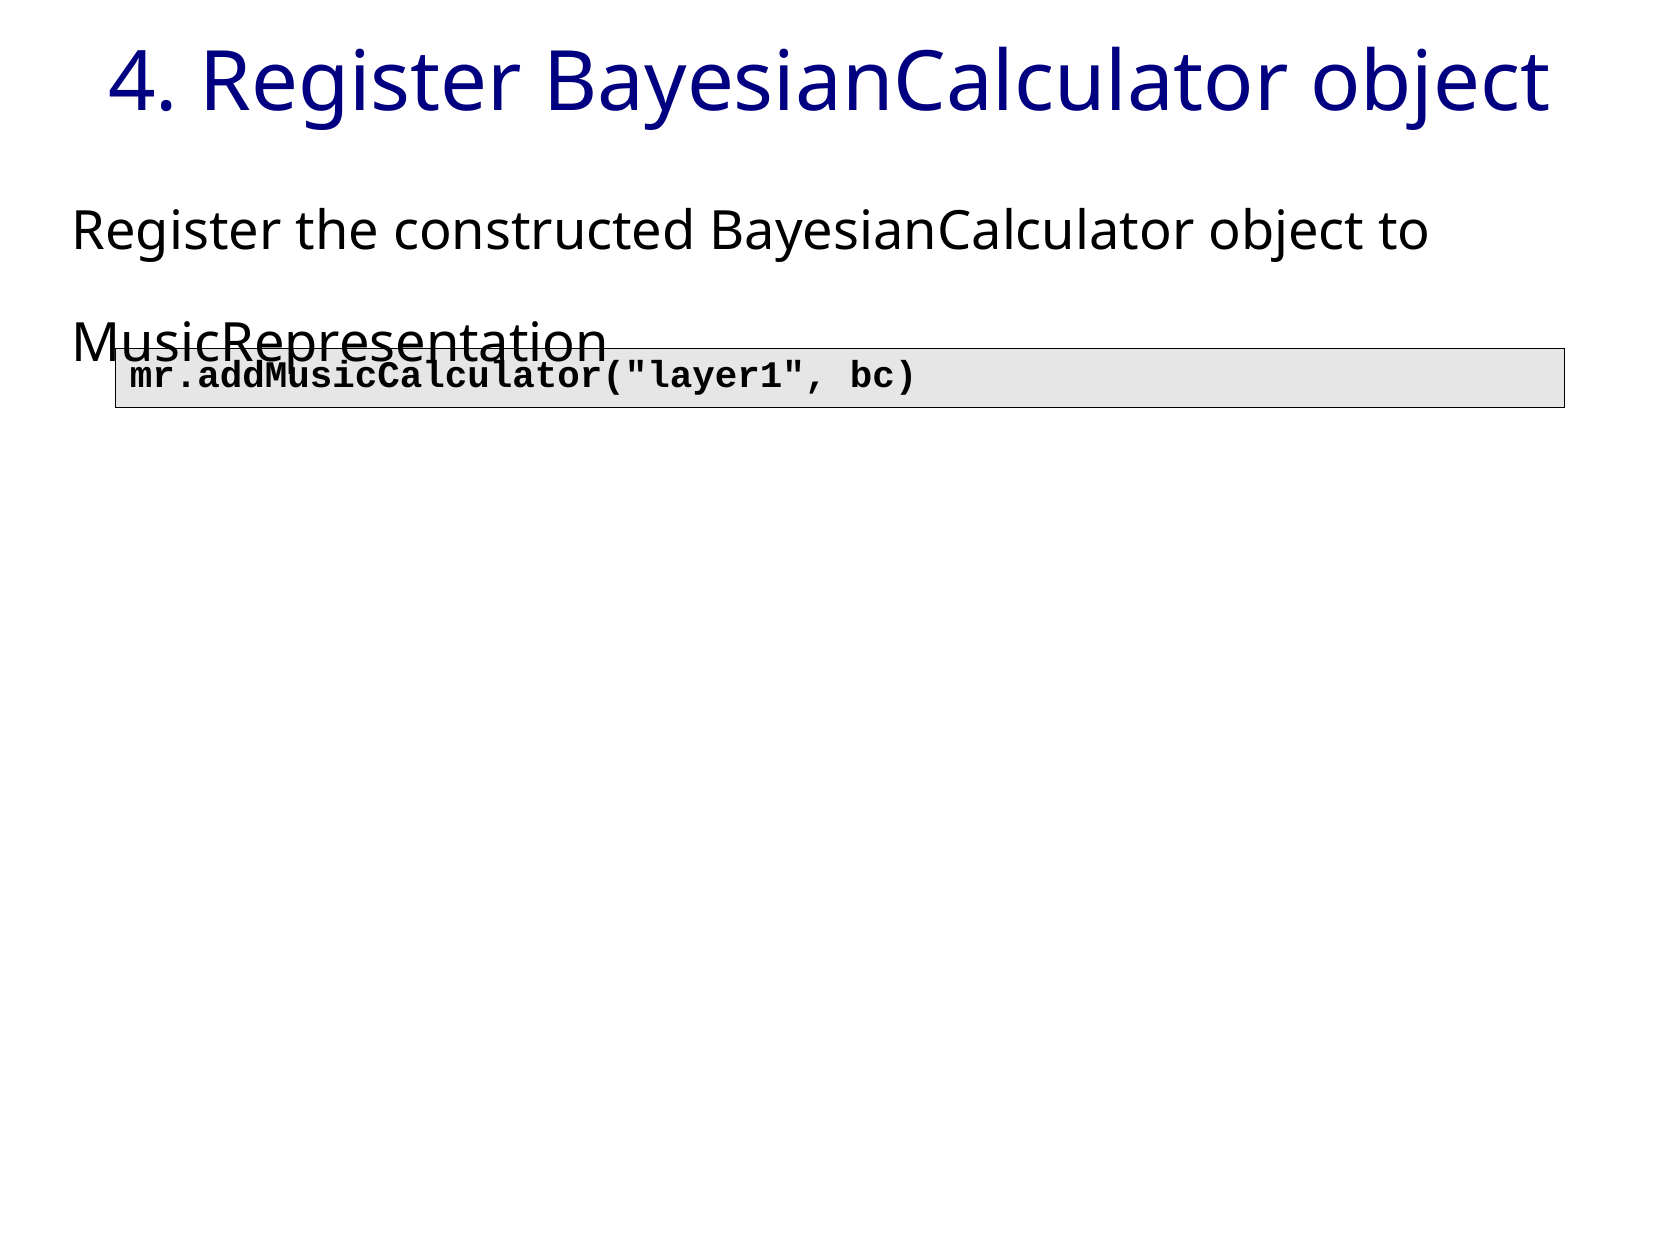

# 4. Register BayesianCalculator object
Register the constructed BayesianCalculator object to
MusicRepresentation
mr.addMusicCalculator("layer1", bc)